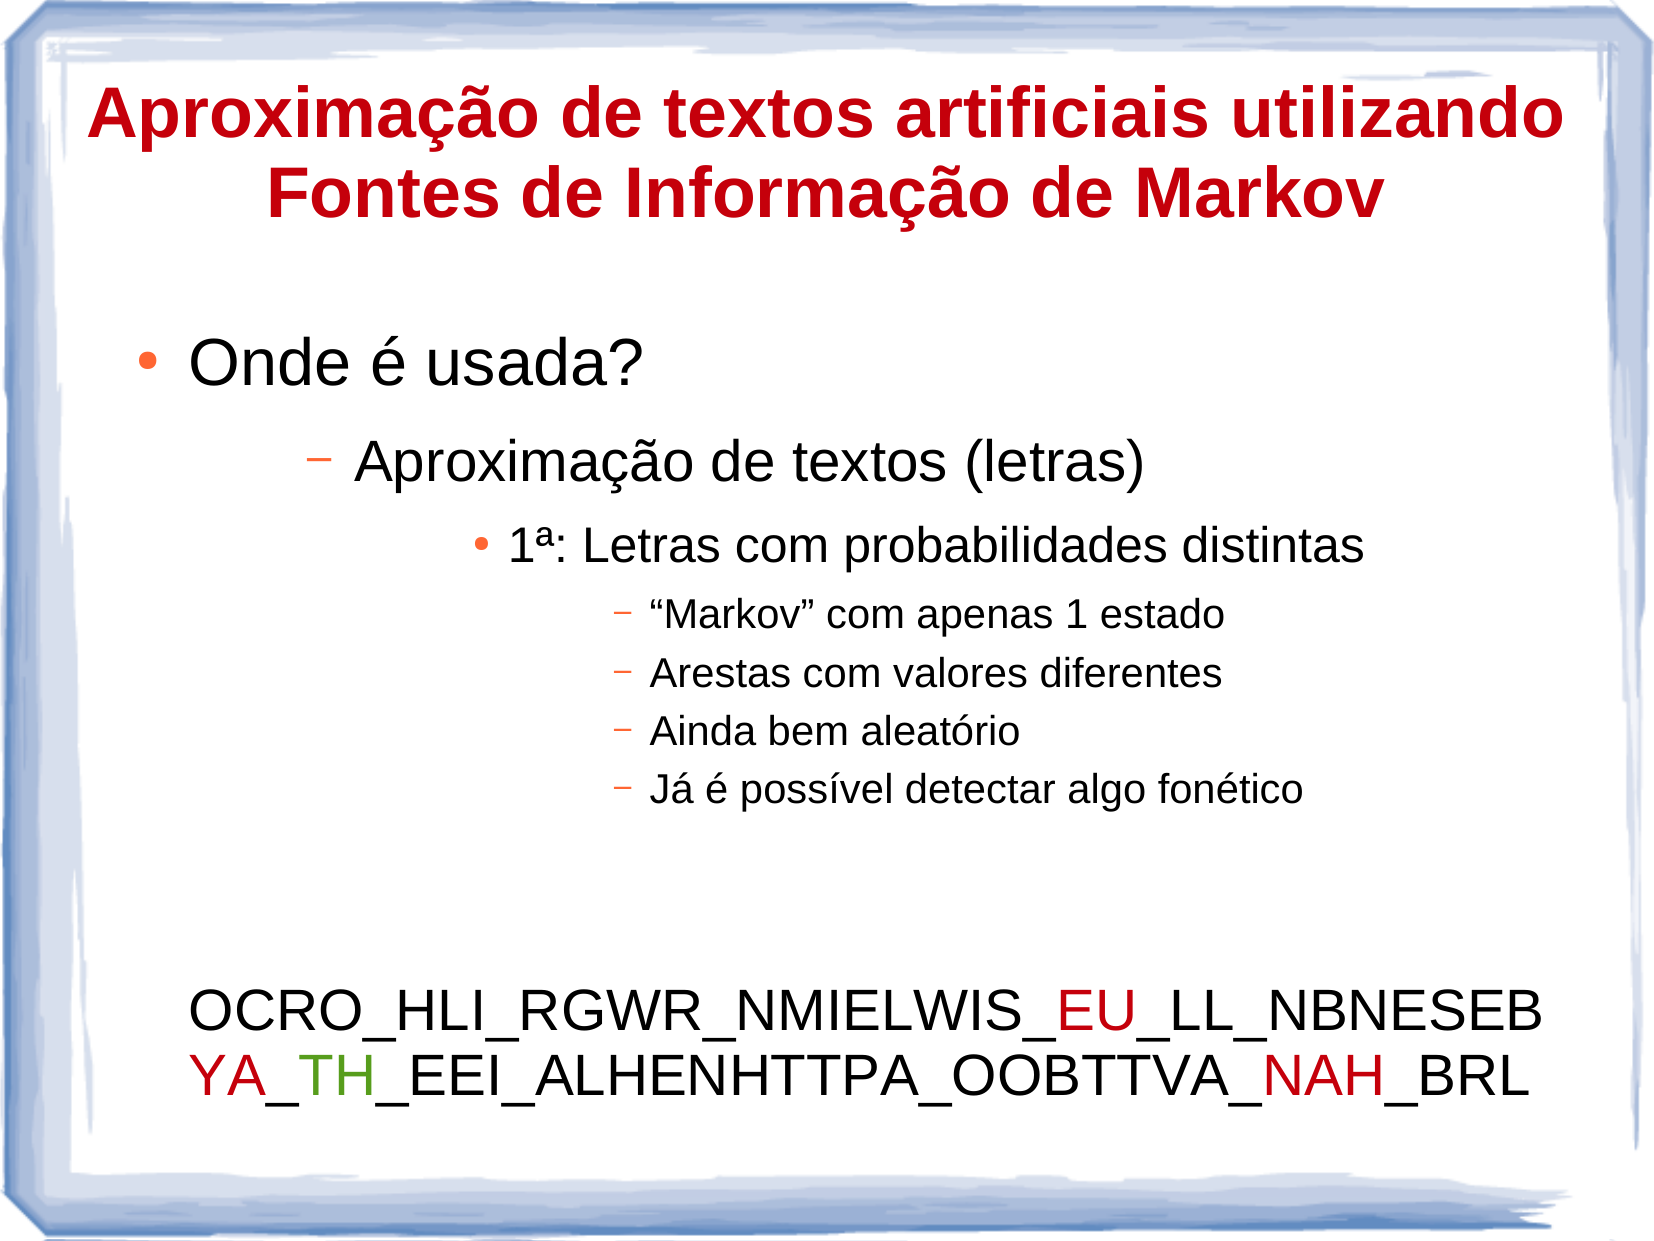

# Aproximação de textos artificiais utilizando Fontes de Informação de Markov
Onde é usada?
Aproximação de textos (letras)
1ª: Letras com probabilidades distintas
“Markov” com apenas 1 estado
Arestas com valores diferentes
Ainda bem aleatório
Já é possível detectar algo fonético
OCRO_HLI_RGWR_NMIELWIS_EU_LL_NBNESEBYA_TH_EEI_ALHENHTTPA_OOBTTVA_NAH_BRL